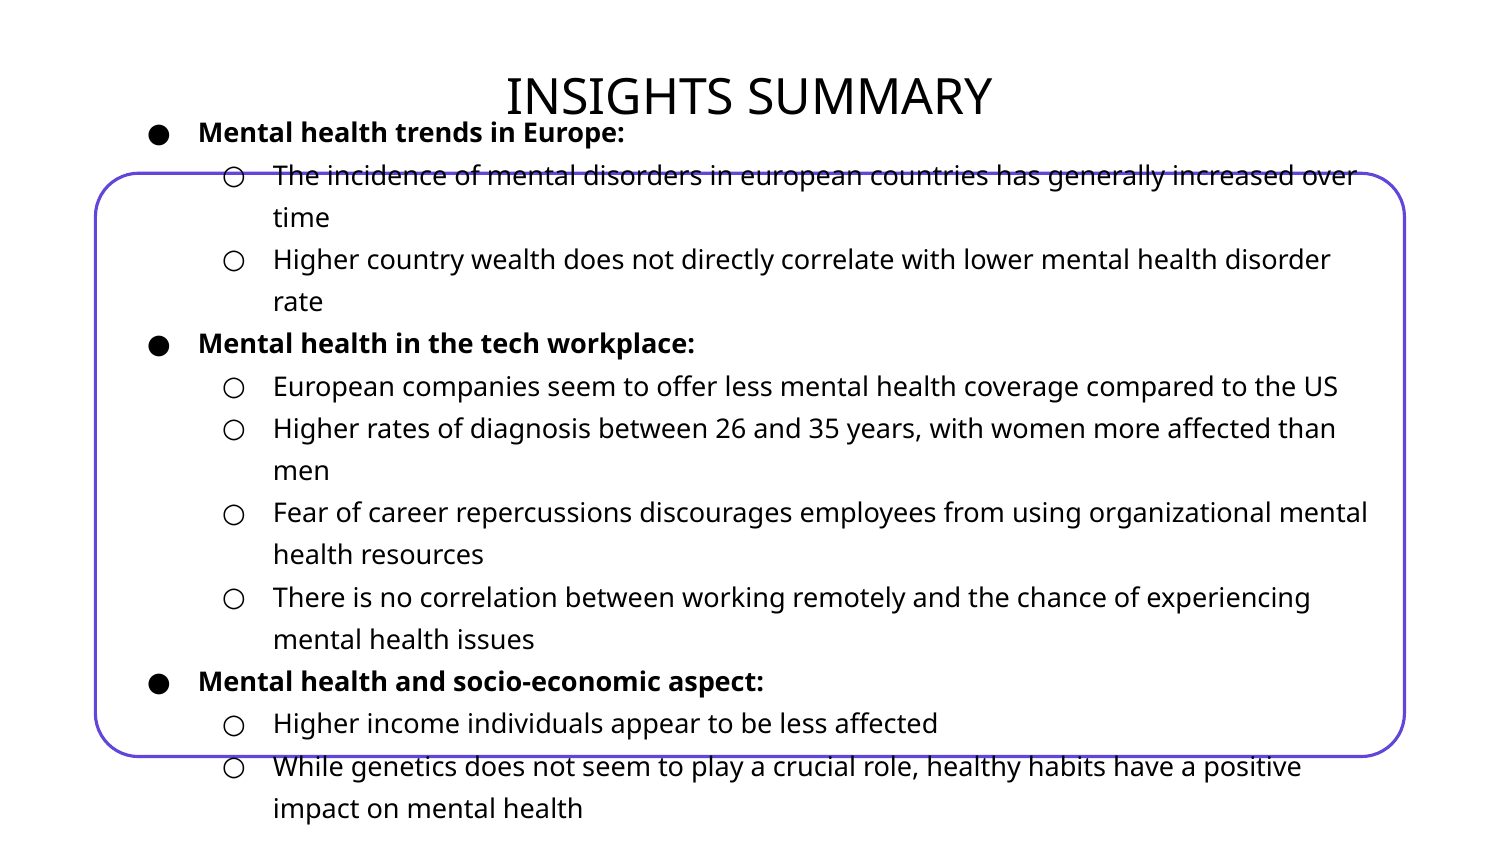

# INSIGHTS SUMMARY
Mental health trends in Europe:
The incidence of mental disorders in european countries has generally increased over time
Higher country wealth does not directly correlate with lower mental health disorder rate
Mental health in the tech workplace:
European companies seem to offer less mental health coverage compared to the US
Higher rates of diagnosis between 26 and 35 years, with women more affected than men
Fear of career repercussions discourages employees from using organizational mental health resources
There is no correlation between working remotely and the chance of experiencing mental health issues
Mental health and socio-economic aspect:
Higher income individuals appear to be less affected
While genetics does not seem to play a crucial role, healthy habits have a positive impact on mental health